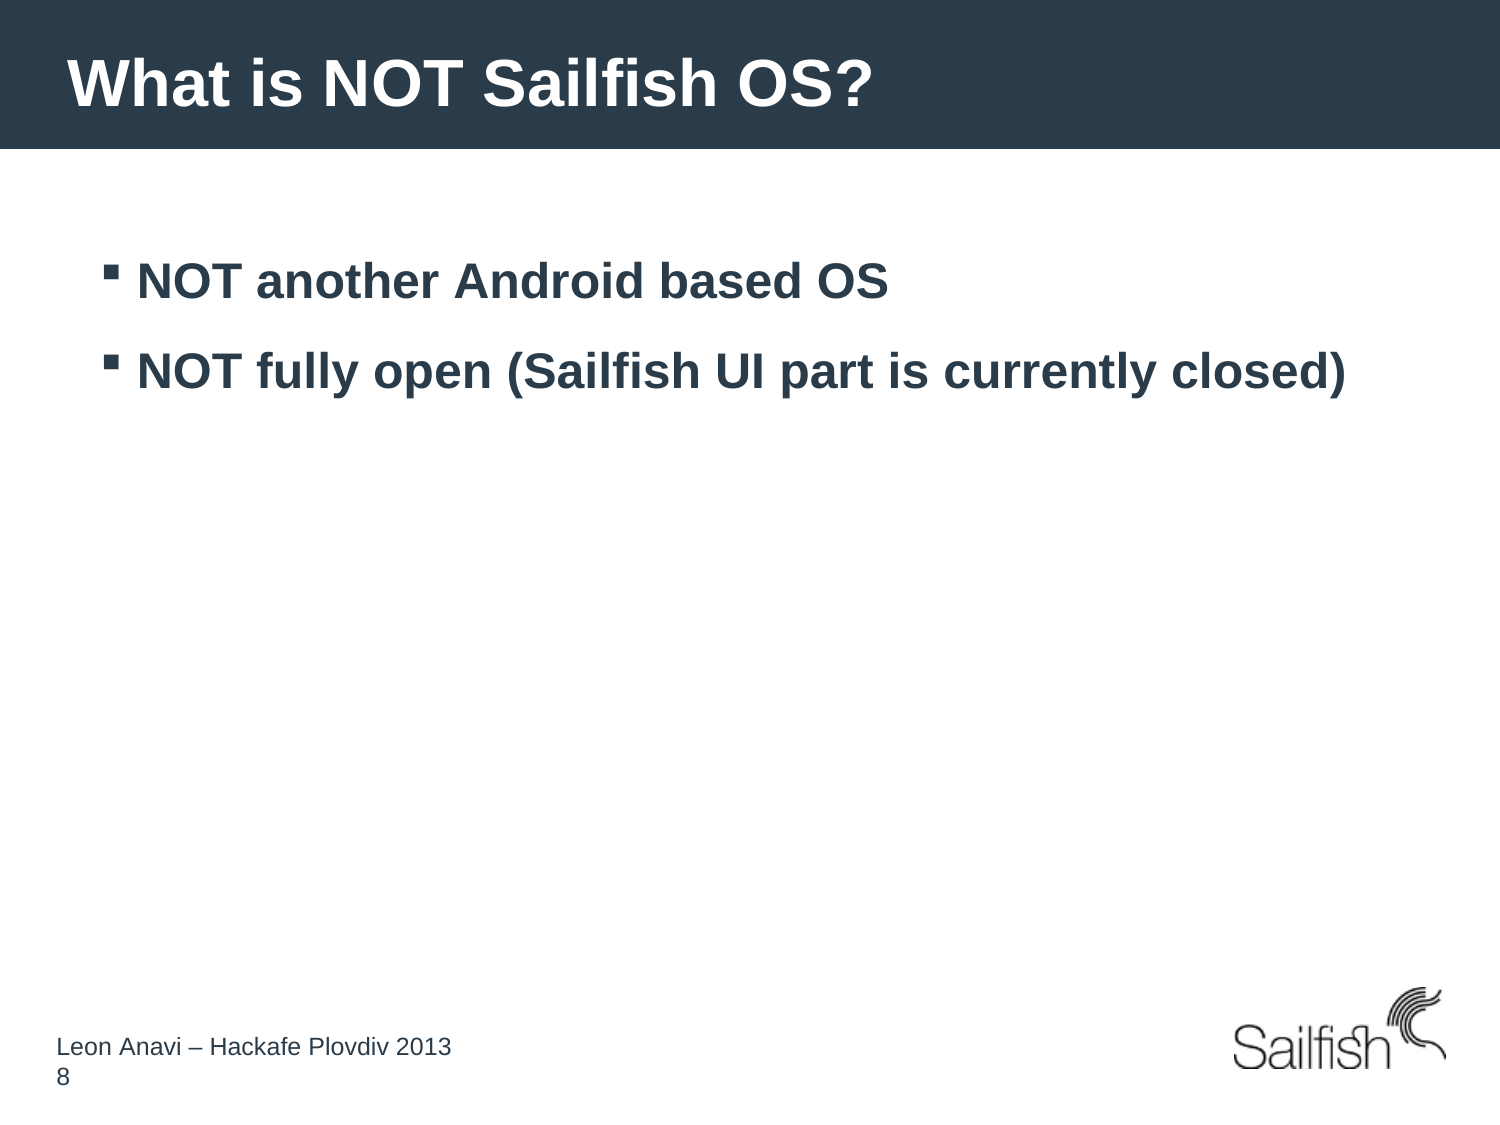

What is NOT Sailfish OS?
 NOT another Android based OS
 NOT fully open (Sailfish UI part is currently closed)